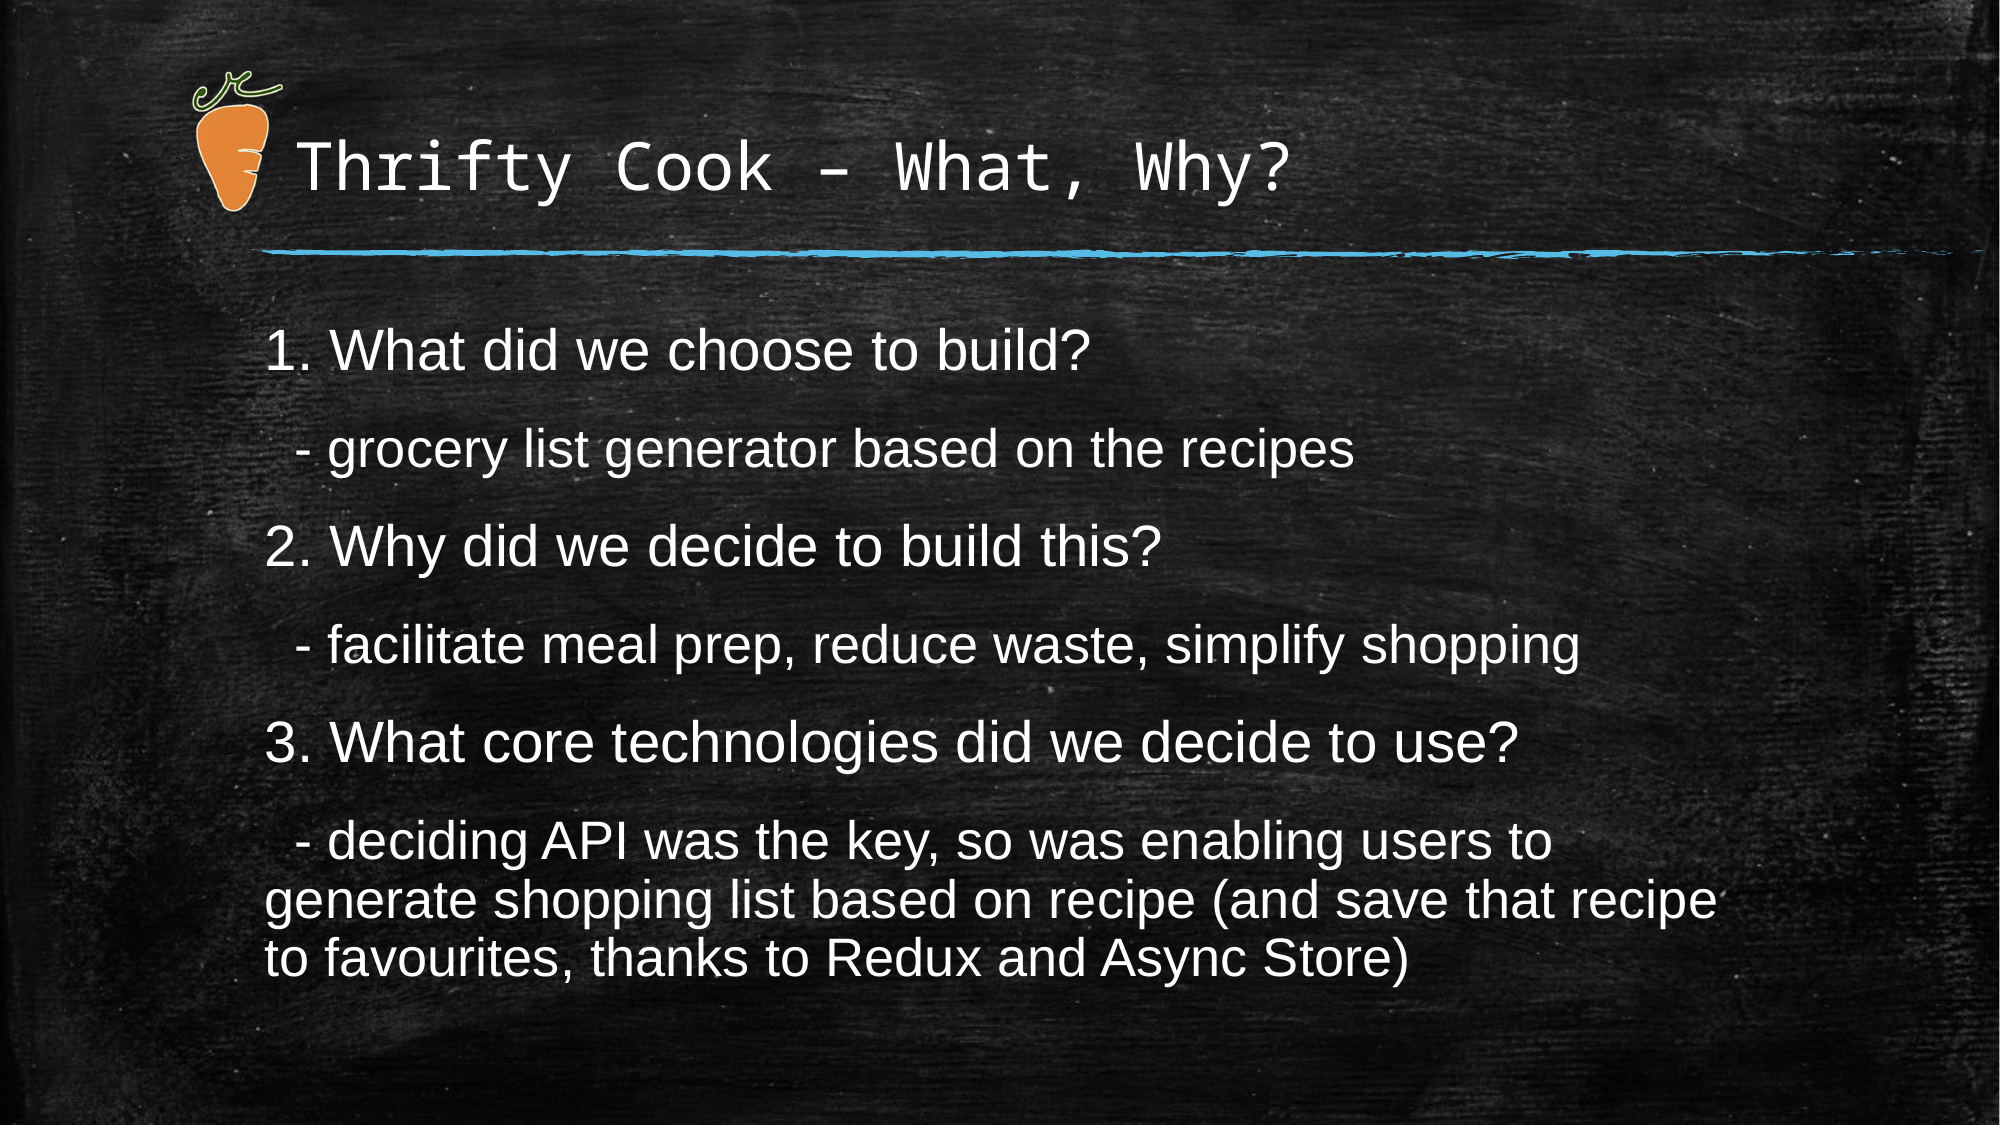

# Thrifty Cook – What, Why?
1. What did we choose to build?
 - grocery list generator based on the recipes
2. Why did we decide to build this?
 - facilitate meal prep, reduce waste, simplify shopping
3. What core technologies did we decide to use?
 - deciding API was the key, so was enabling users to generate shopping list based on recipe (and save that recipe to favourites, thanks to Redux and Async Store)